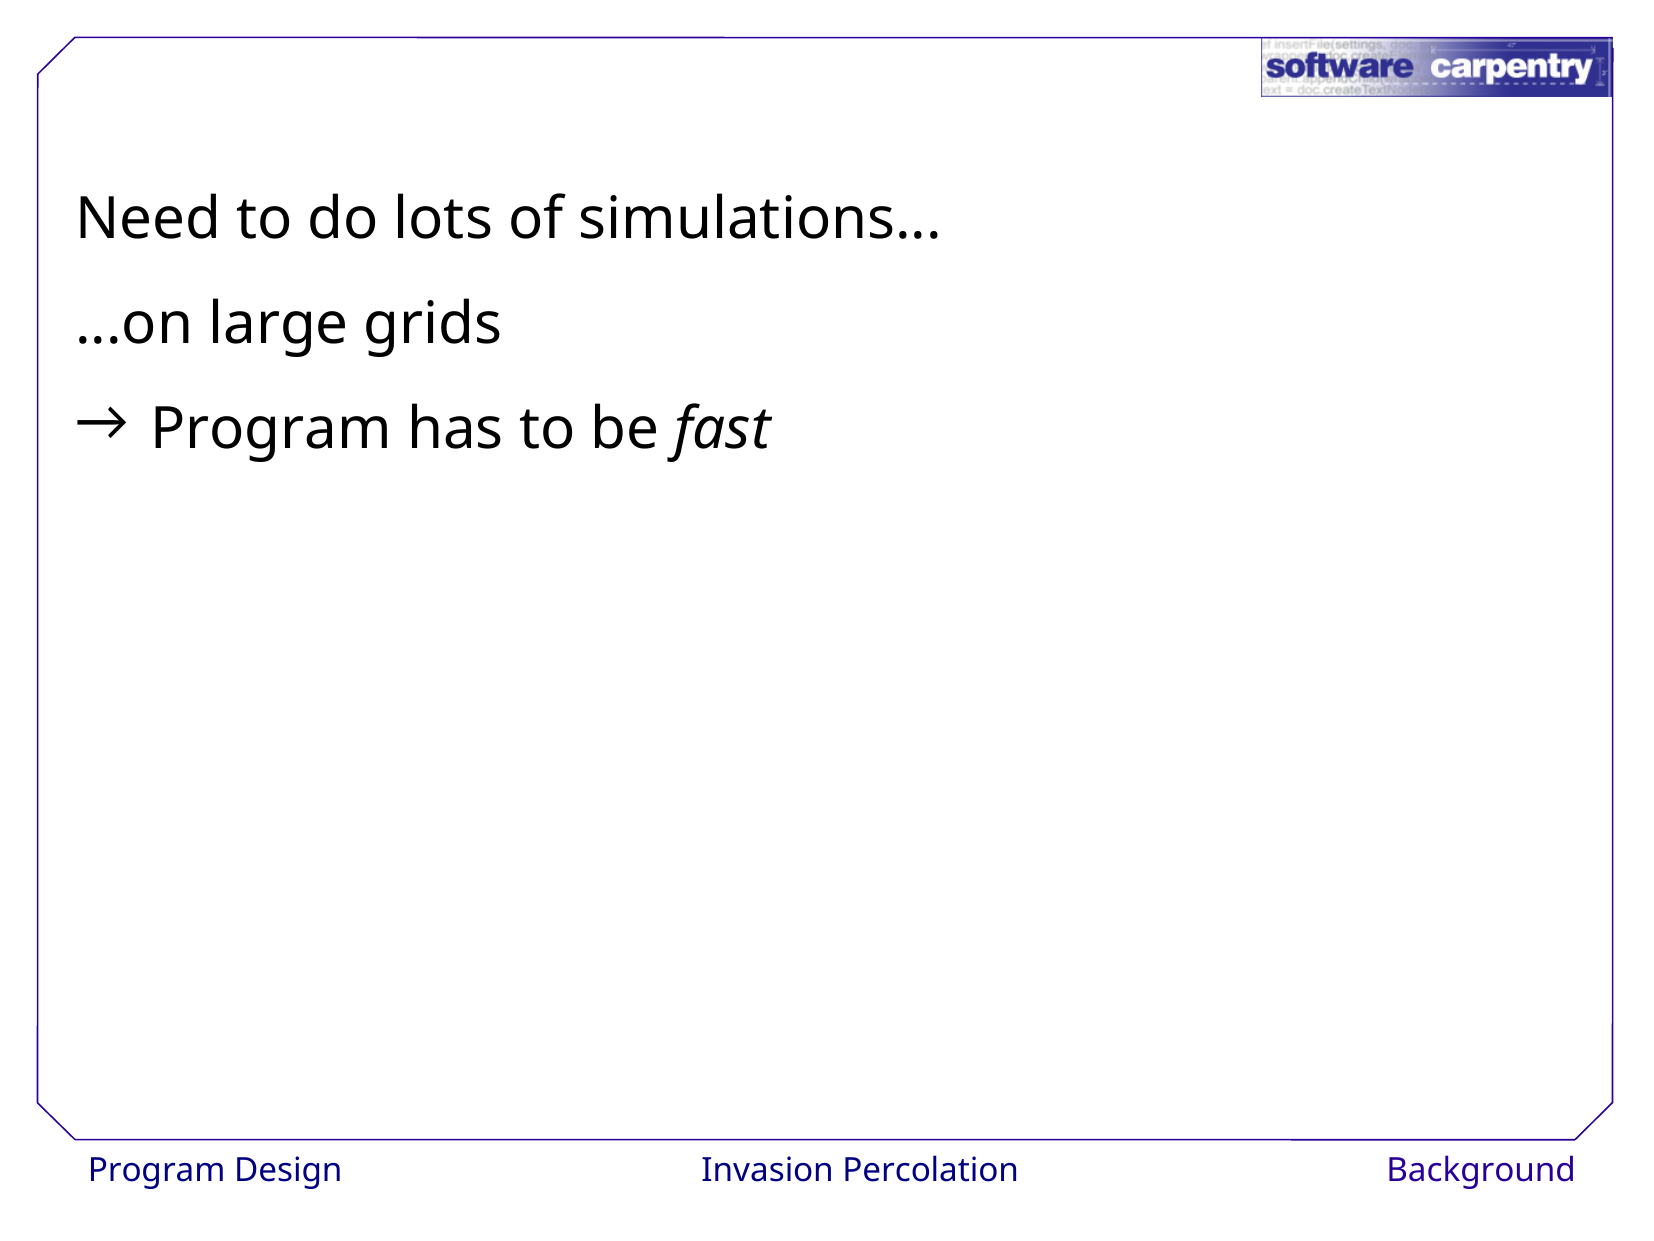

Need to do lots of simulations...
...on large grids
Program has to be fast